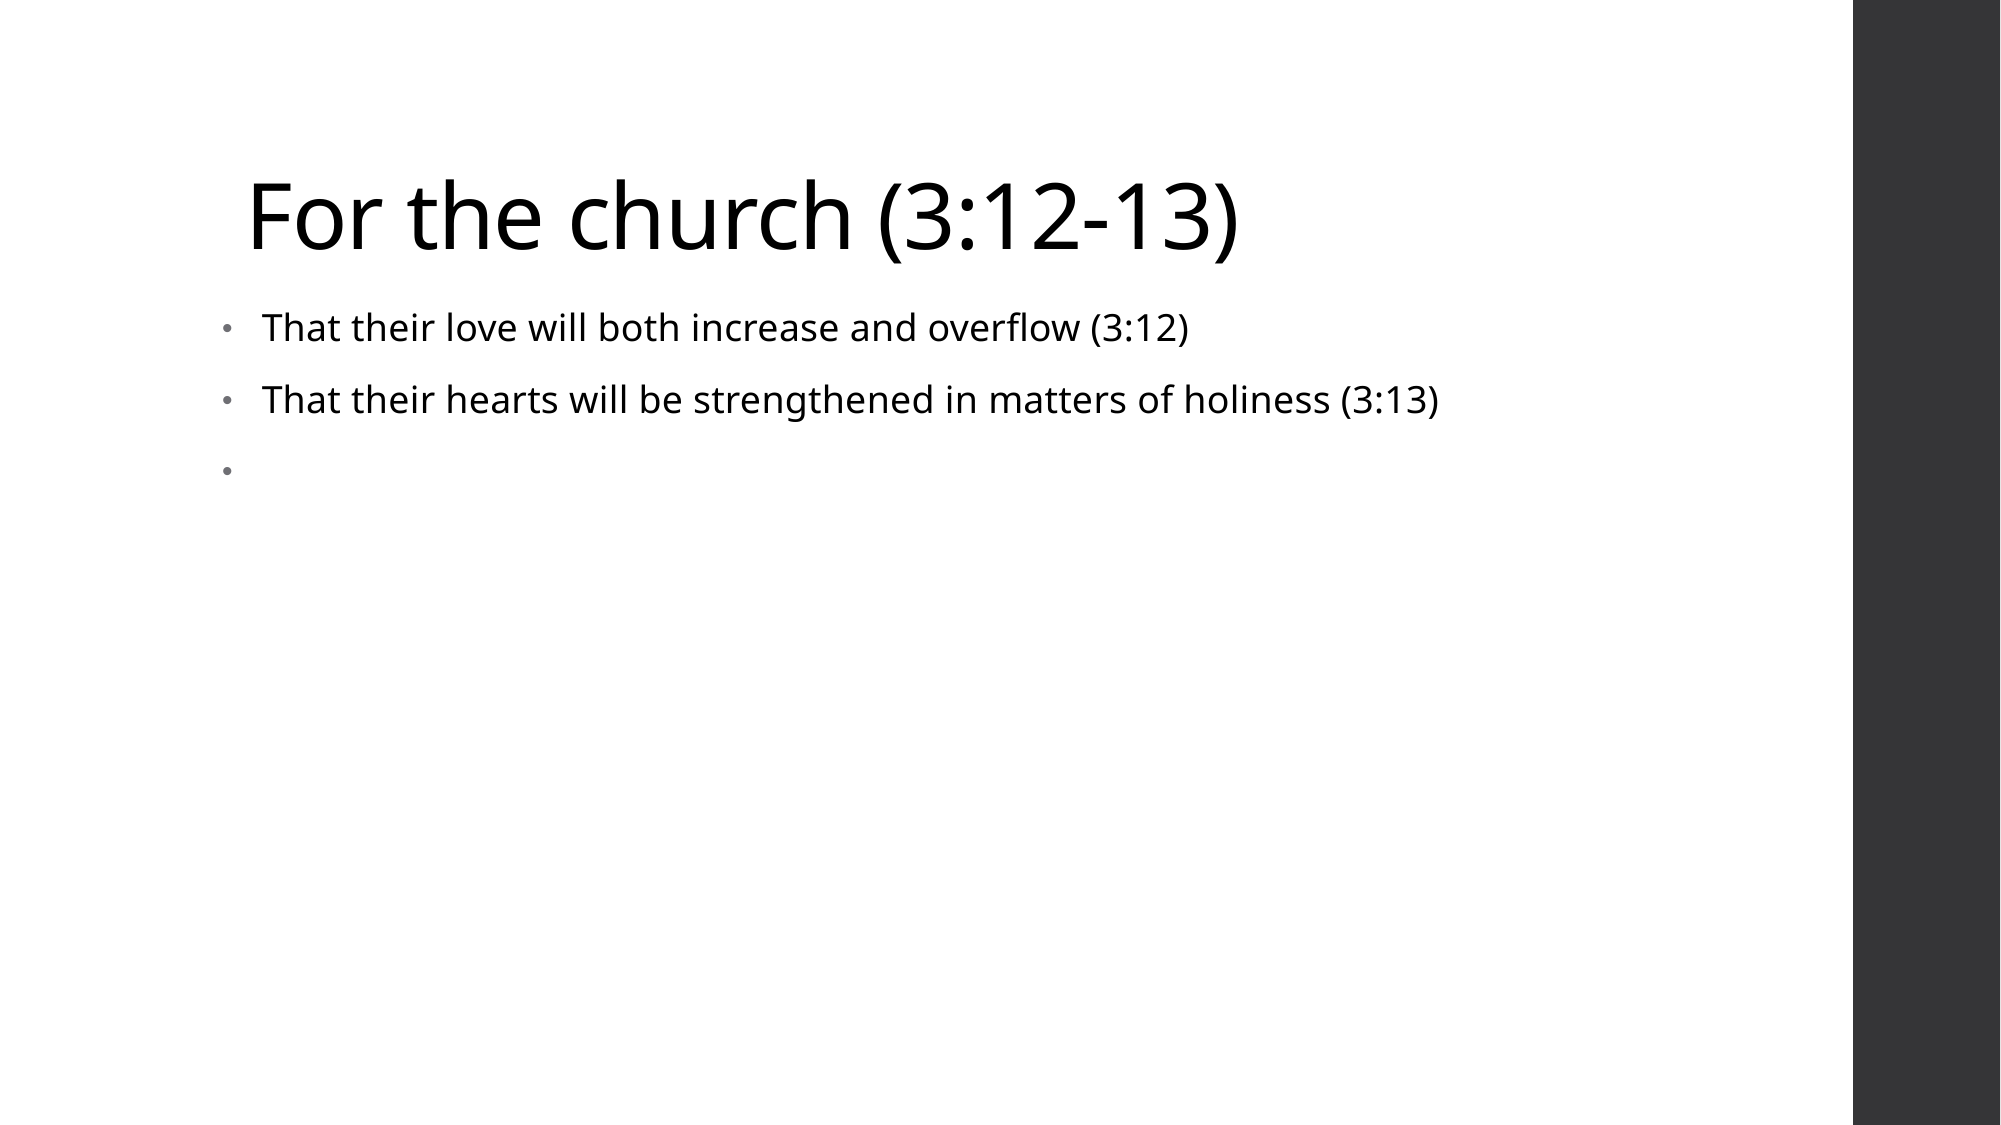

# For the church (3:12-13)
 That their love will both increase and overflow (3:12)
 That their hearts will be strengthened in matters of holiness (3:13)